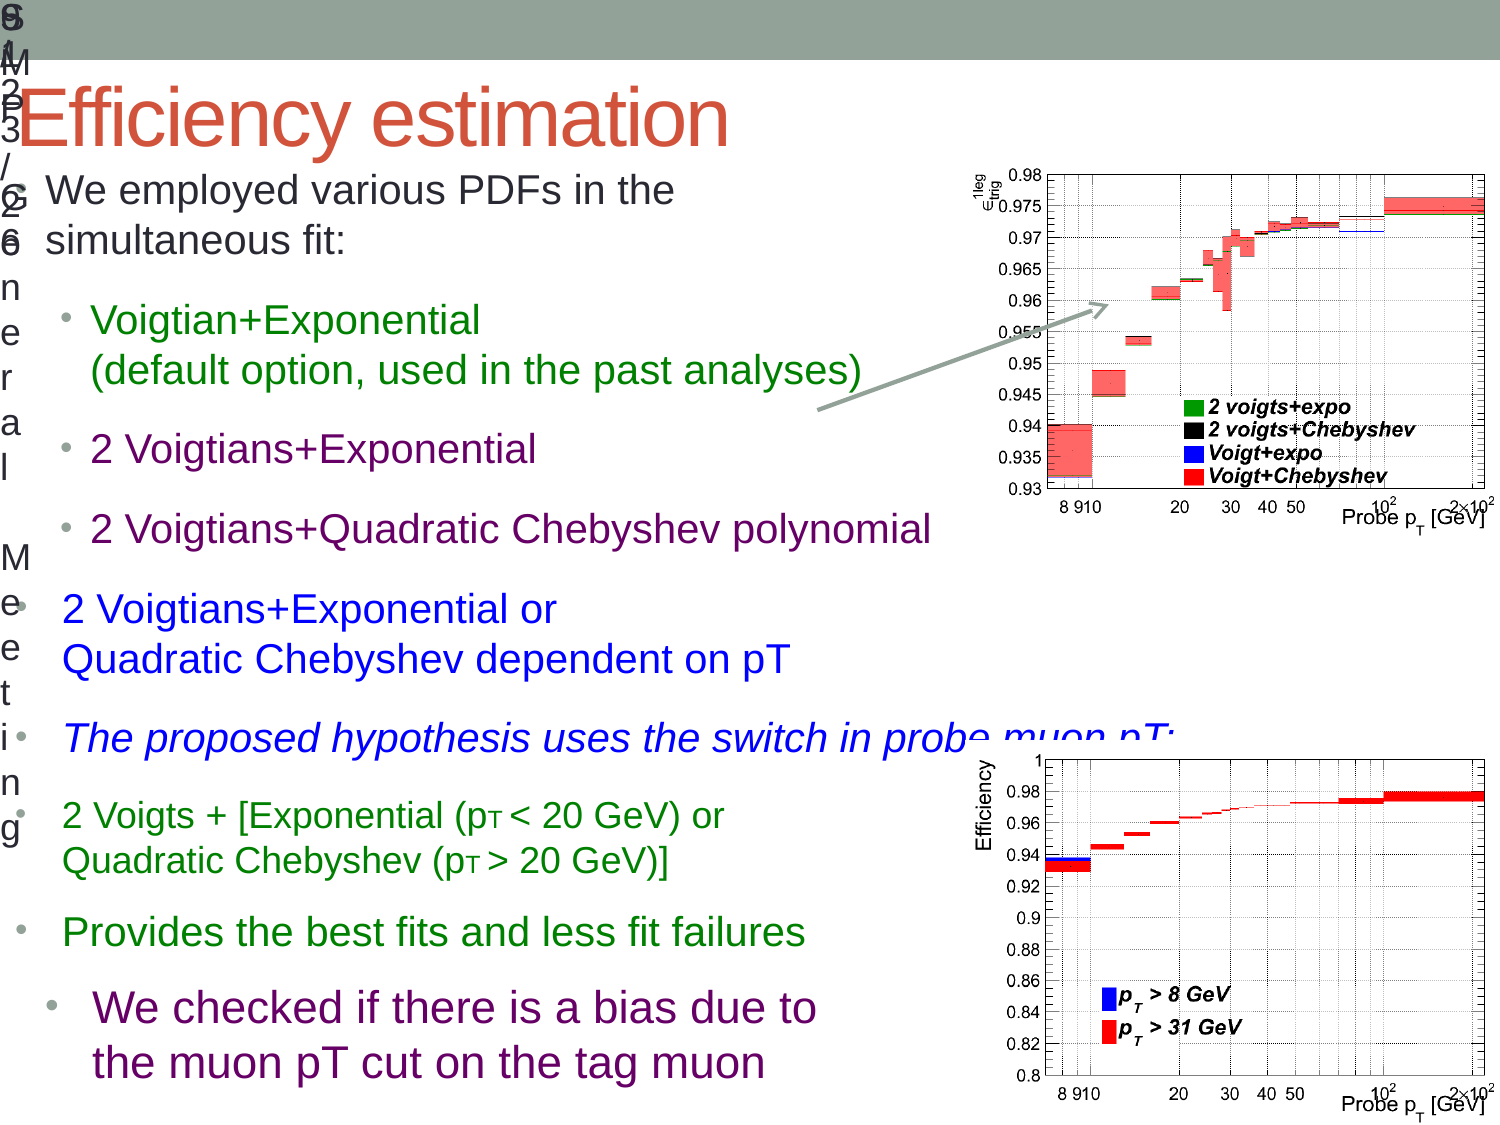

SMP General Meeting
# Efficiency estimation
We employed various PDFs in the
simultaneous fit:
Voigtian+Exponential
(default option, used in the past analyses)
2 Voigtians+Exponential
2 Voigtians+Quadratic Chebyshev polynomial
2 Voigtians+Exponential or
Quadratic Chebyshev dependent on pT
The proposed hypothesis uses the switch in probe muon pT:
2 Voigts + [Exponential (pT < 20 GeV) or
Quadratic Chebyshev (pT > 20 GeV)]
Provides the best fits and less fit failures
We checked if there is a bias due to
the muon pT cut on the tag muon